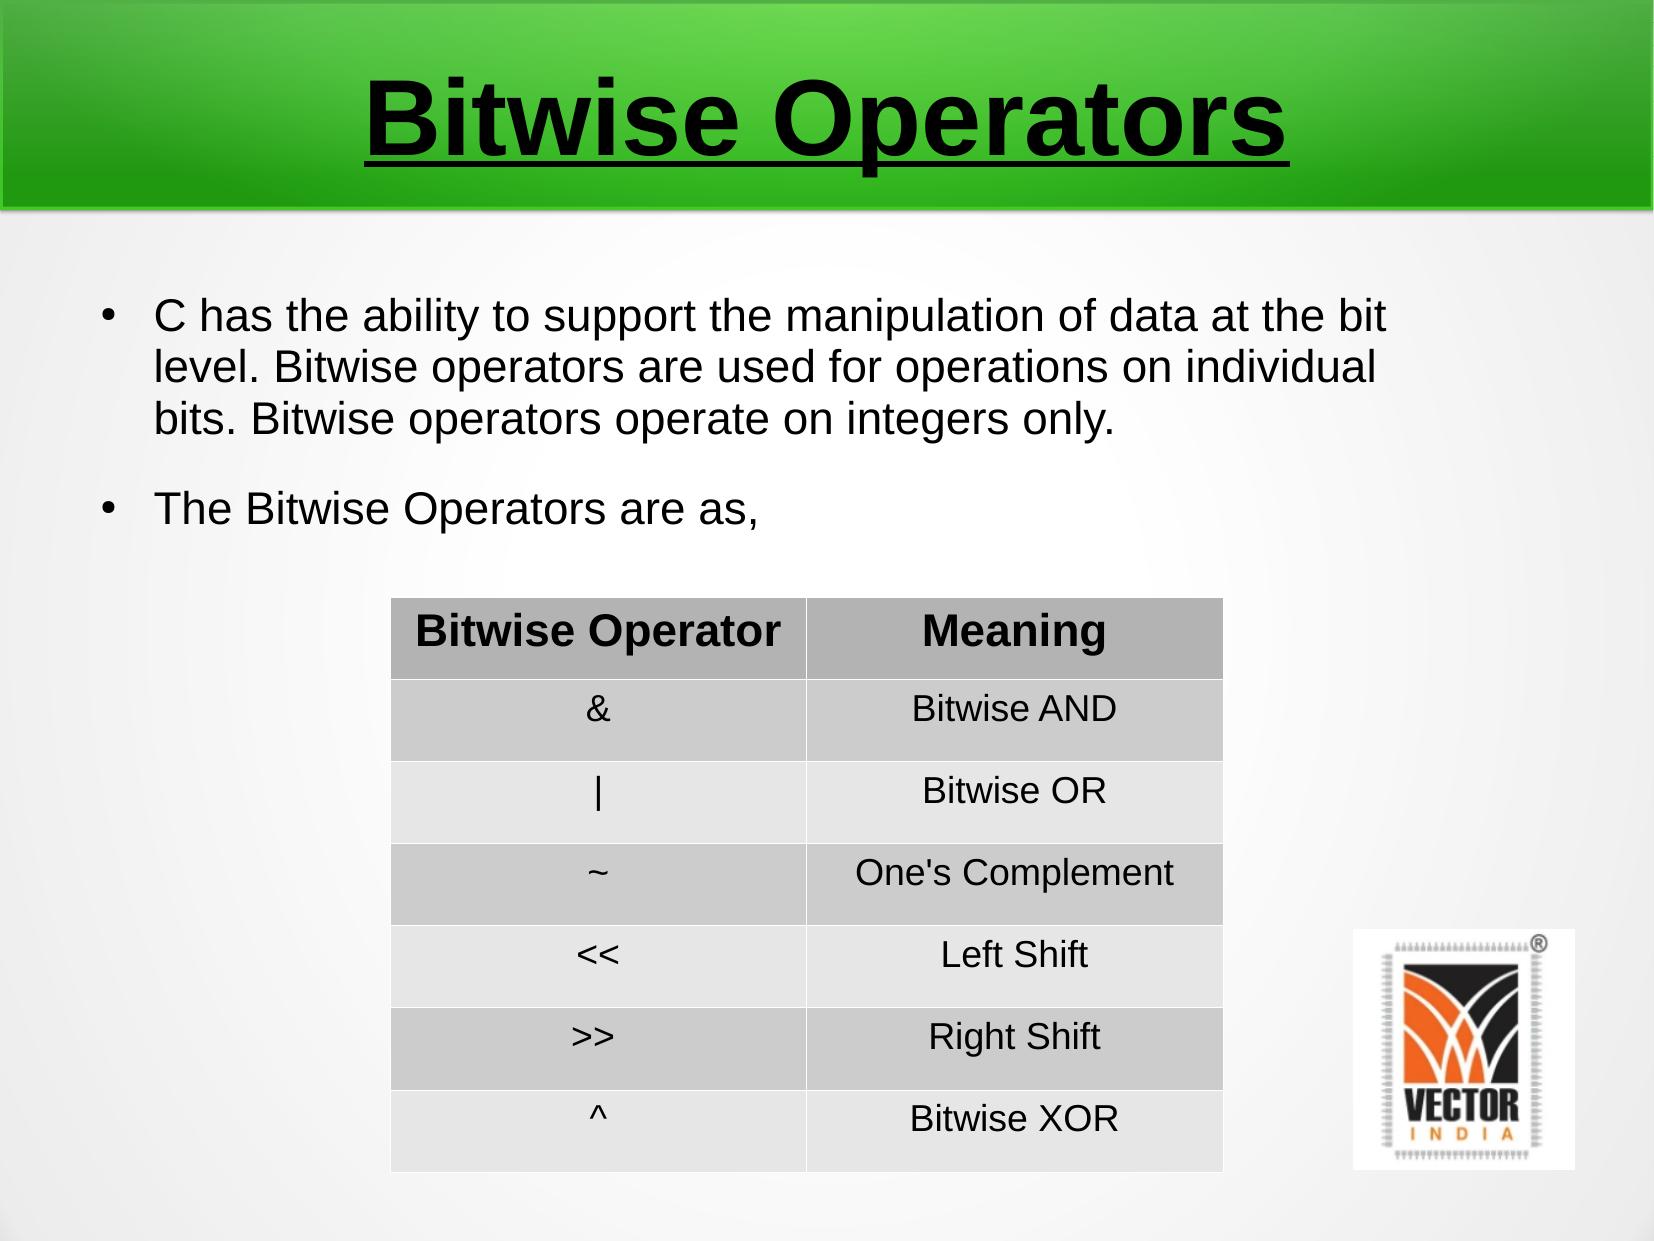

# Bitwise Operators
C has the ability to support the manipulation of data at the bit level. Bitwise operators are used for operations on individual bits. Bitwise operators operate on integers only.
The Bitwise Operators are as,
| Bitwise Operator | Meaning |
| --- | --- |
| & | Bitwise AND |
| | | Bitwise OR |
| ~ | One's Complement |
| << | Left Shift |
| >> | Right Shift |
| ^ | Bitwise XOR |